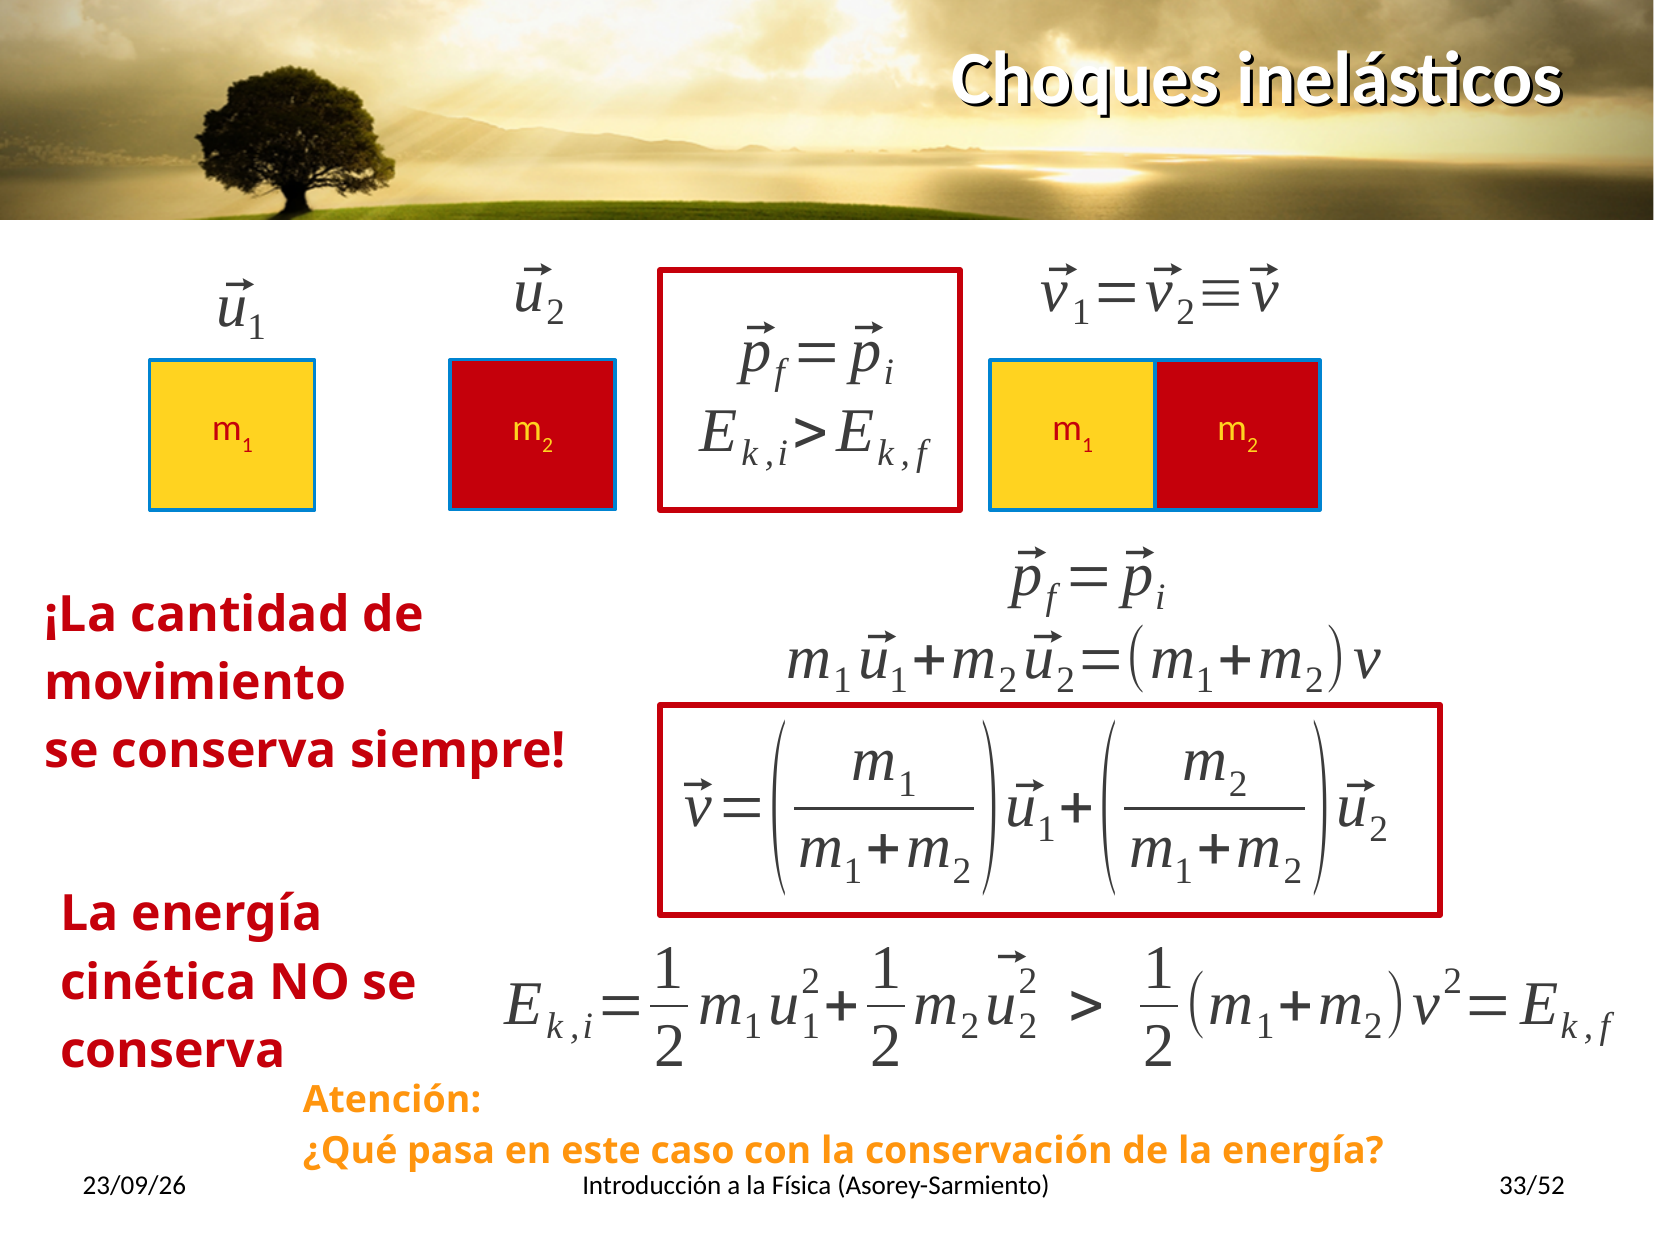

# Choques inelásticos
m2
m1
m1
m2
¡La cantidad de movimiento
se conserva siempre!
La energía cinética NO se conserva
Atención:
¿Qué pasa en este caso con la conservación de la energía?
Introducción a la Física (Asorey-Sarmiento)
33